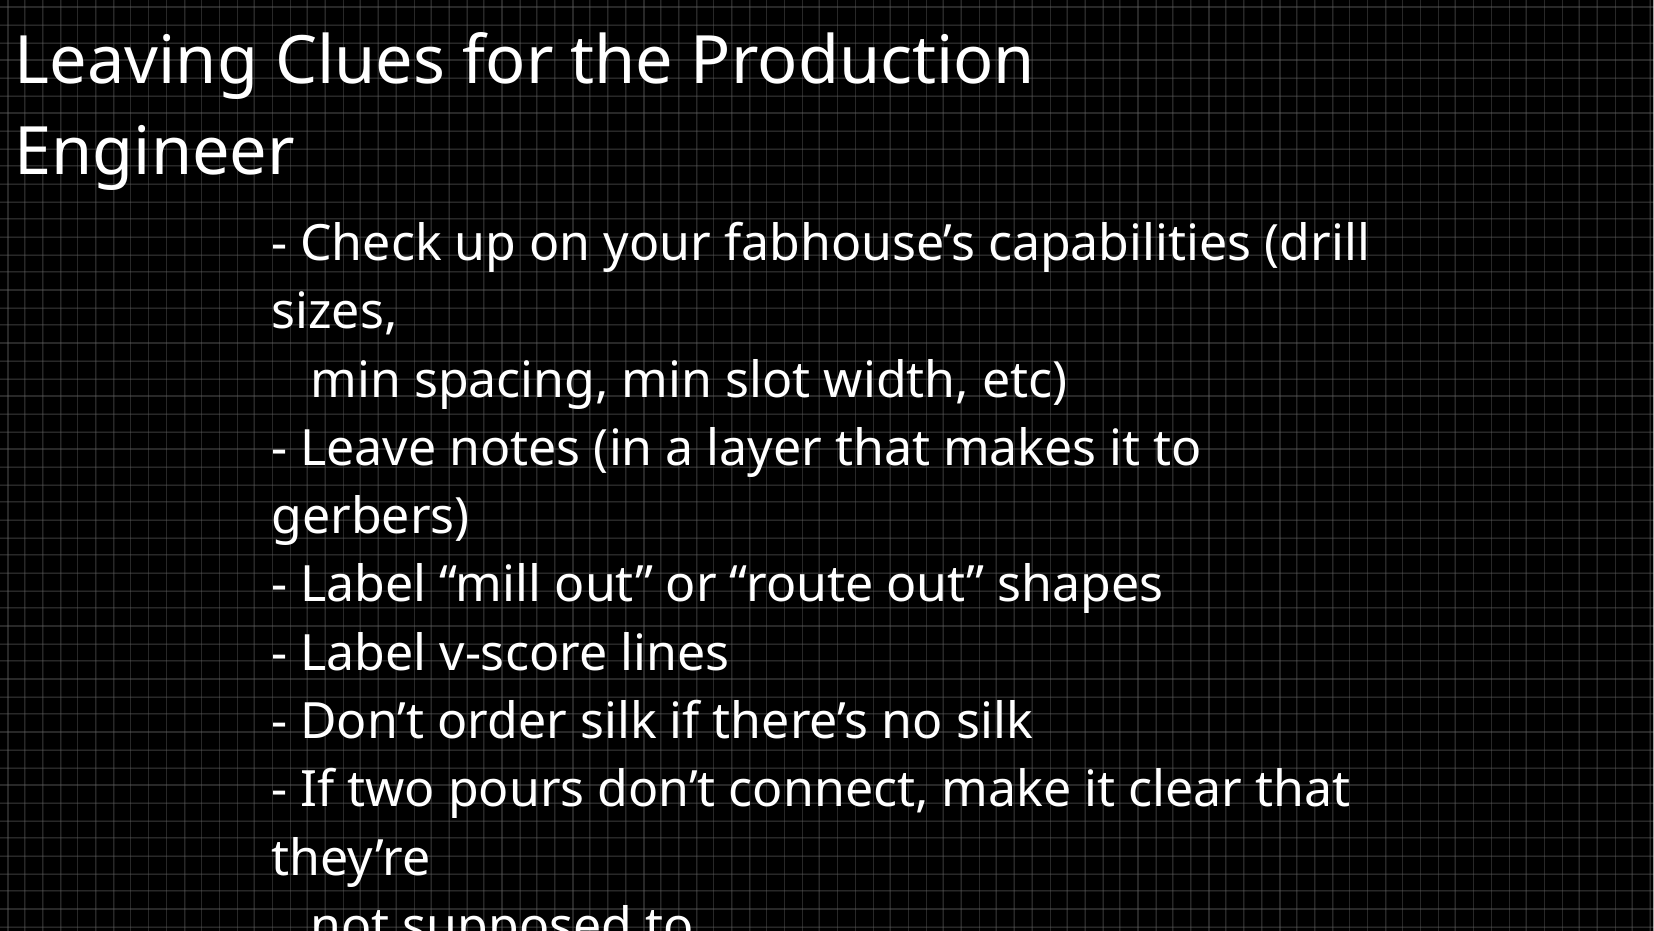

Leaving Clues for the Production Engineer
- Check up on your fabhouse’s capabilities (drill sizes,
 min spacing, min slot width, etc)
- Leave notes (in a layer that makes it to gerbers)
- Label “mill out” or “route out” shapes
- Label v-score lines
- Don’t order silk if there’s no silk
- If two pours don’t connect, make it clear that they’re
 not supposed to